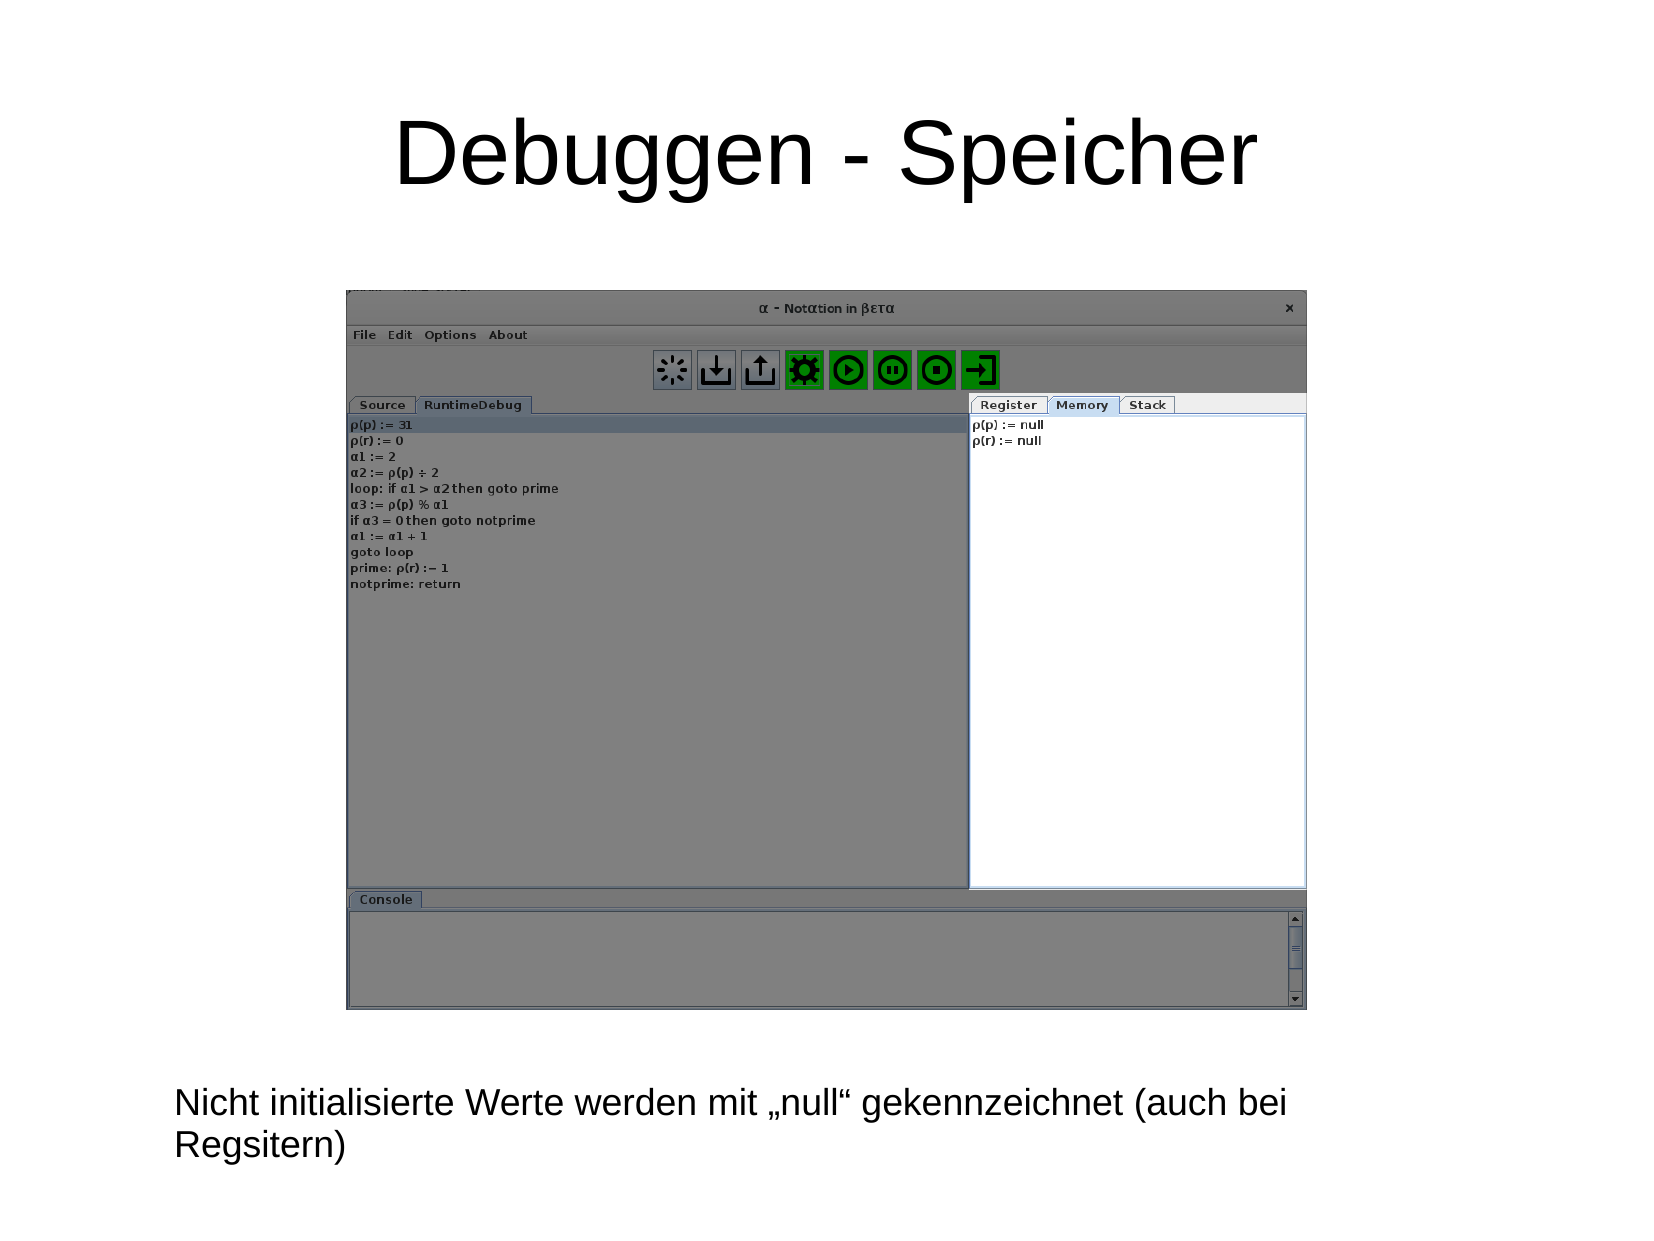

# Debuggen - Speicher
Nicht initialisierte Werte werden mit „null“ gekennzeichnet (auch bei Regsitern)